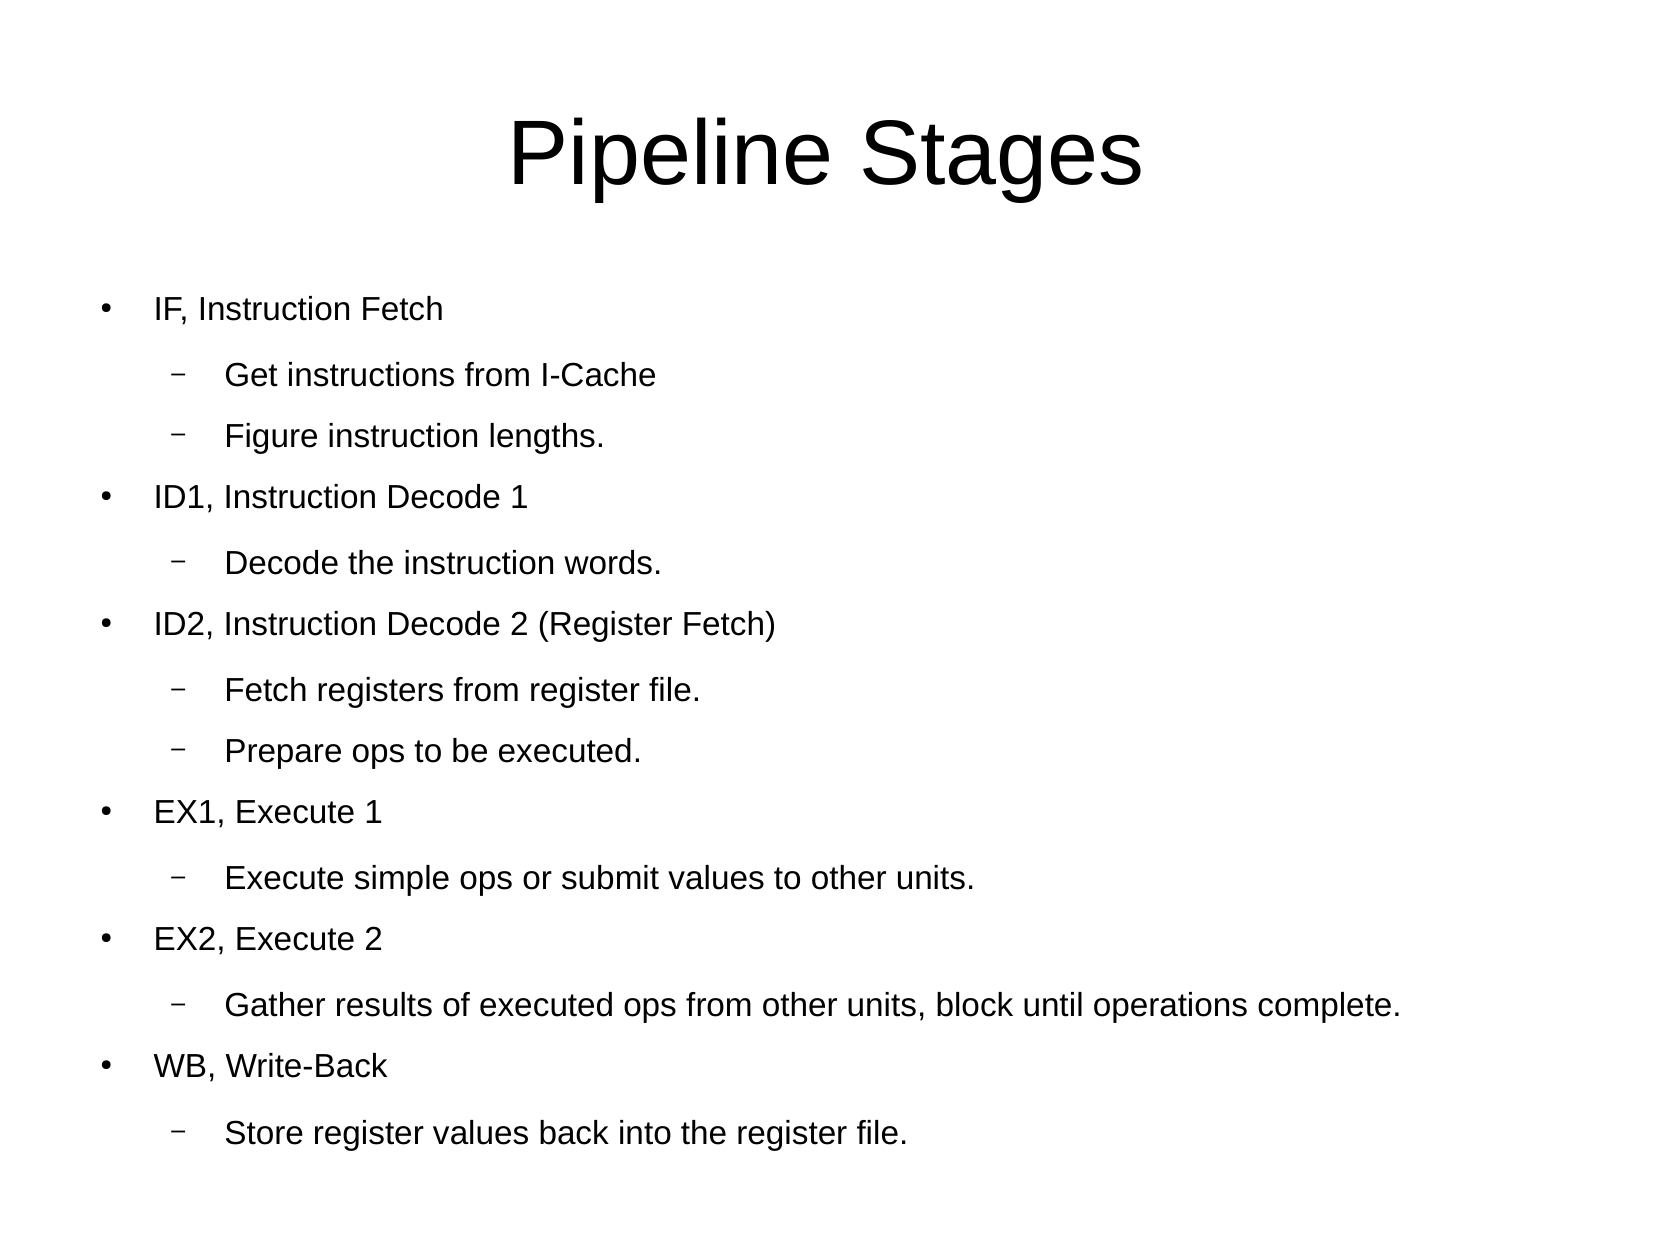

# Pipeline Stages
IF, Instruction Fetch
Get instructions from I-Cache
Figure instruction lengths.
ID1, Instruction Decode 1
Decode the instruction words.
ID2, Instruction Decode 2 (Register Fetch)
Fetch registers from register file.
Prepare ops to be executed.
EX1, Execute 1
Execute simple ops or submit values to other units.
EX2, Execute 2
Gather results of executed ops from other units, block until operations complete.
WB, Write-Back
Store register values back into the register file.